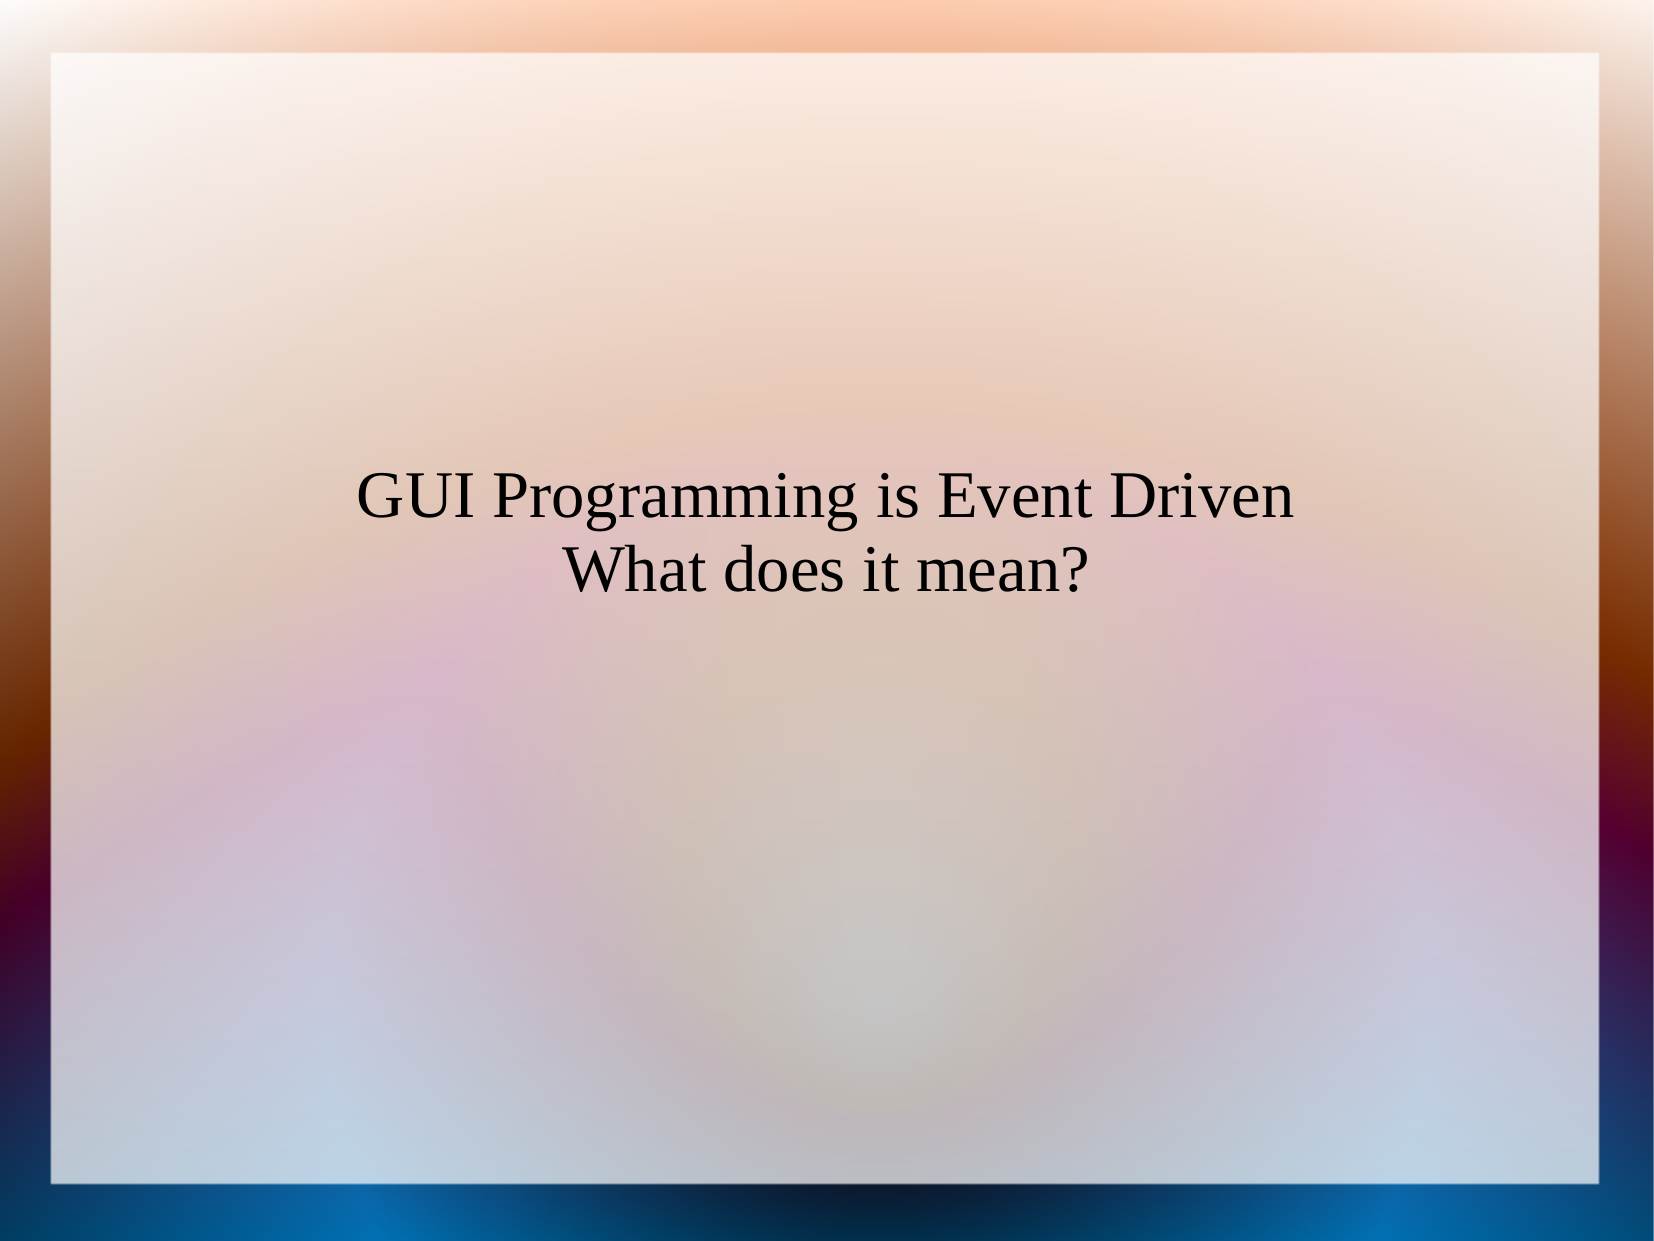

# GUI Programming is Event Driven
What does it mean?